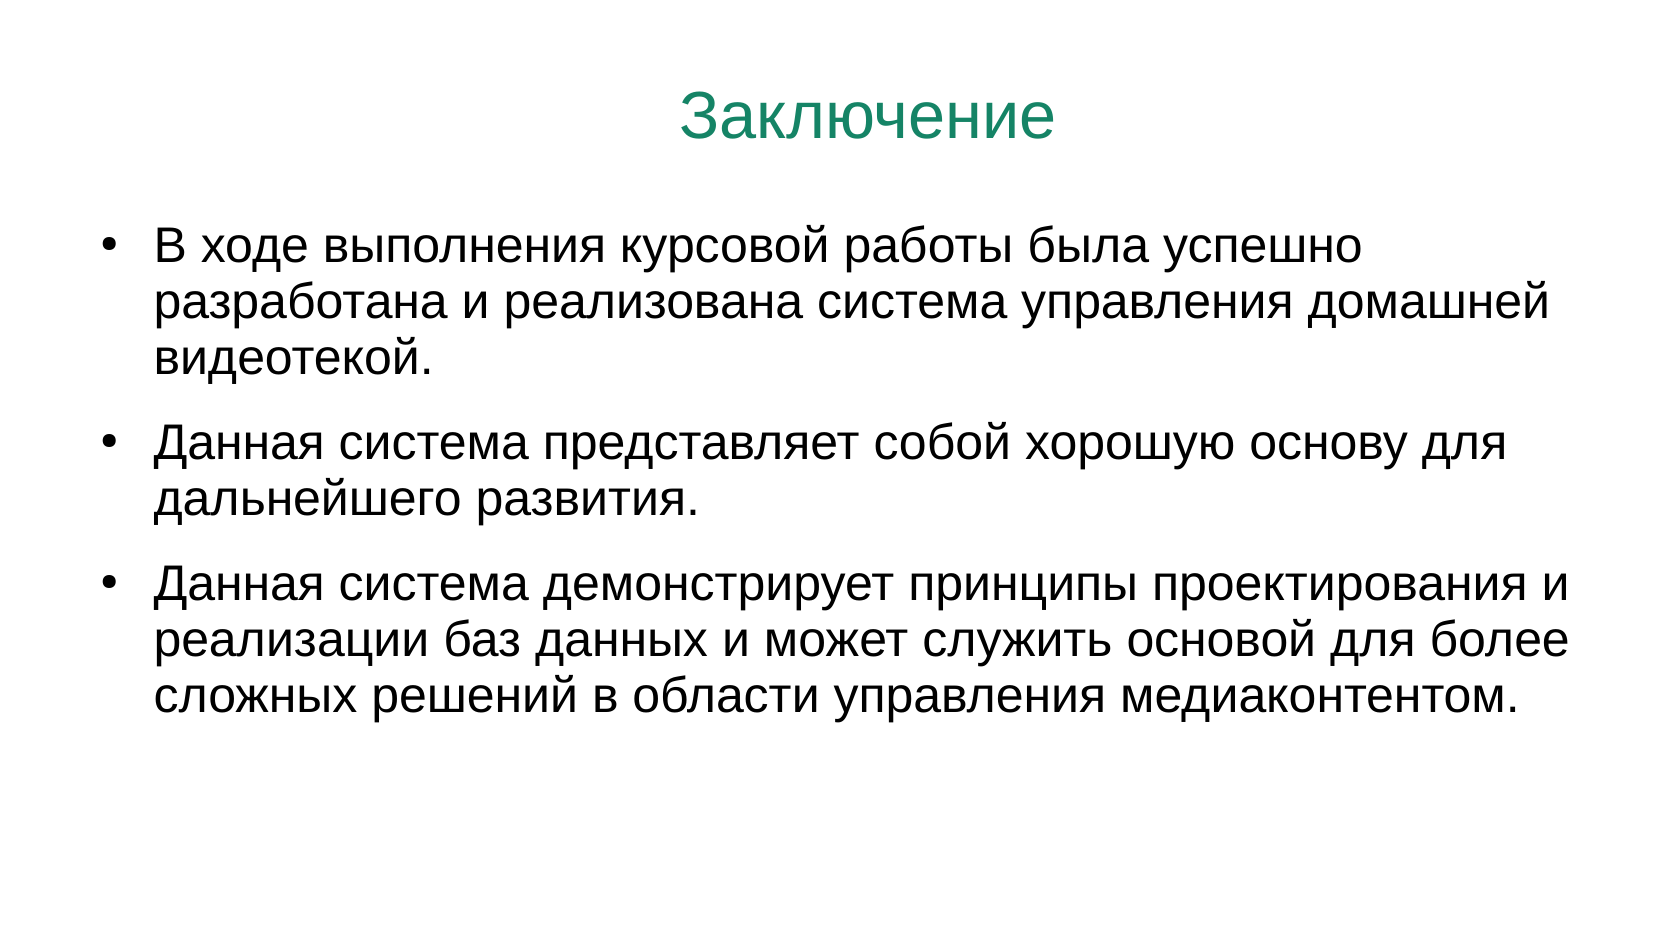

# Заключение
В ходе выполнения курсовой работы была успешно разработана и реализована система управления домашней видеотекой.
Данная система представляет собой хорошую основу для дальнейшего развития.
Данная система демонстрирует принципы проектирования и реализации баз данных и может служить основой для более сложных решений в области управления медиаконтентом.